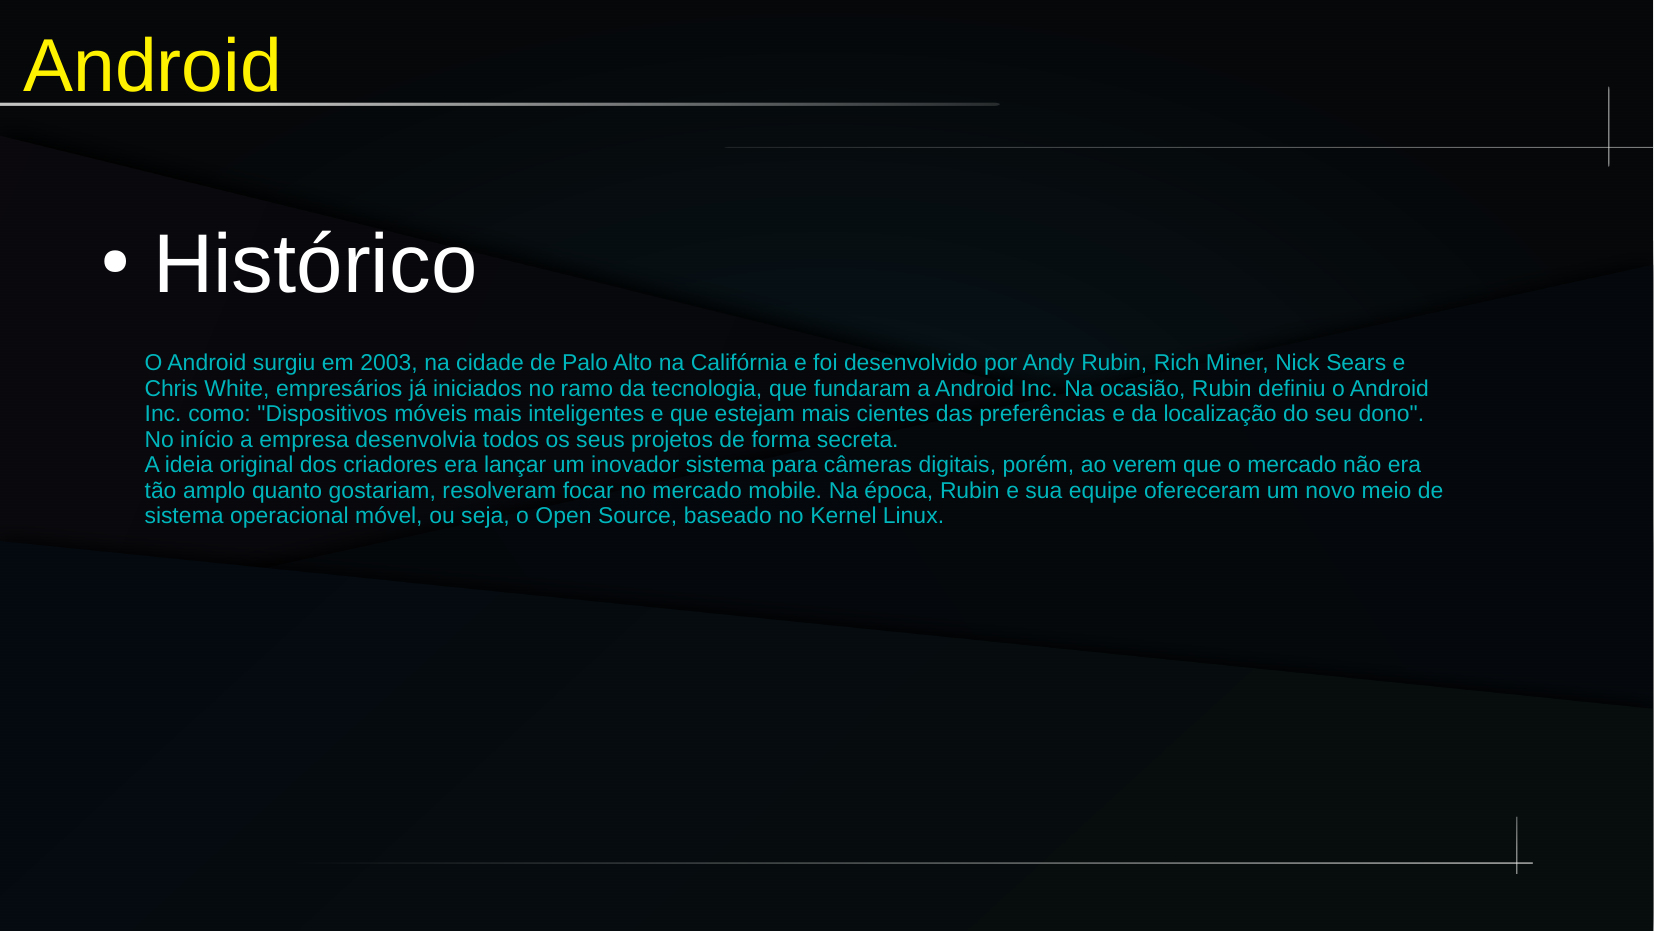

# Android
Histórico
O Android surgiu em 2003, na cidade de Palo Alto na Califórnia e foi desenvolvido por Andy Rubin, Rich Miner, Nick Sears e Chris White, empresários já iniciados no ramo da tecnologia, que fundaram a Android Inc. Na ocasião, Rubin definiu o Android Inc. como: "Dispositivos móveis mais inteligentes e que estejam mais cientes das preferências e da localização do seu dono". No início a empresa desenvolvia todos os seus projetos de forma secreta.
A ideia original dos criadores era lançar um inovador sistema para câmeras digitais, porém, ao verem que o mercado não era tão amplo quanto gostariam, resolveram focar no mercado mobile. Na época, Rubin e sua equipe ofereceram um novo meio de sistema operacional móvel, ou seja, o Open Source, baseado no Kernel Linux.